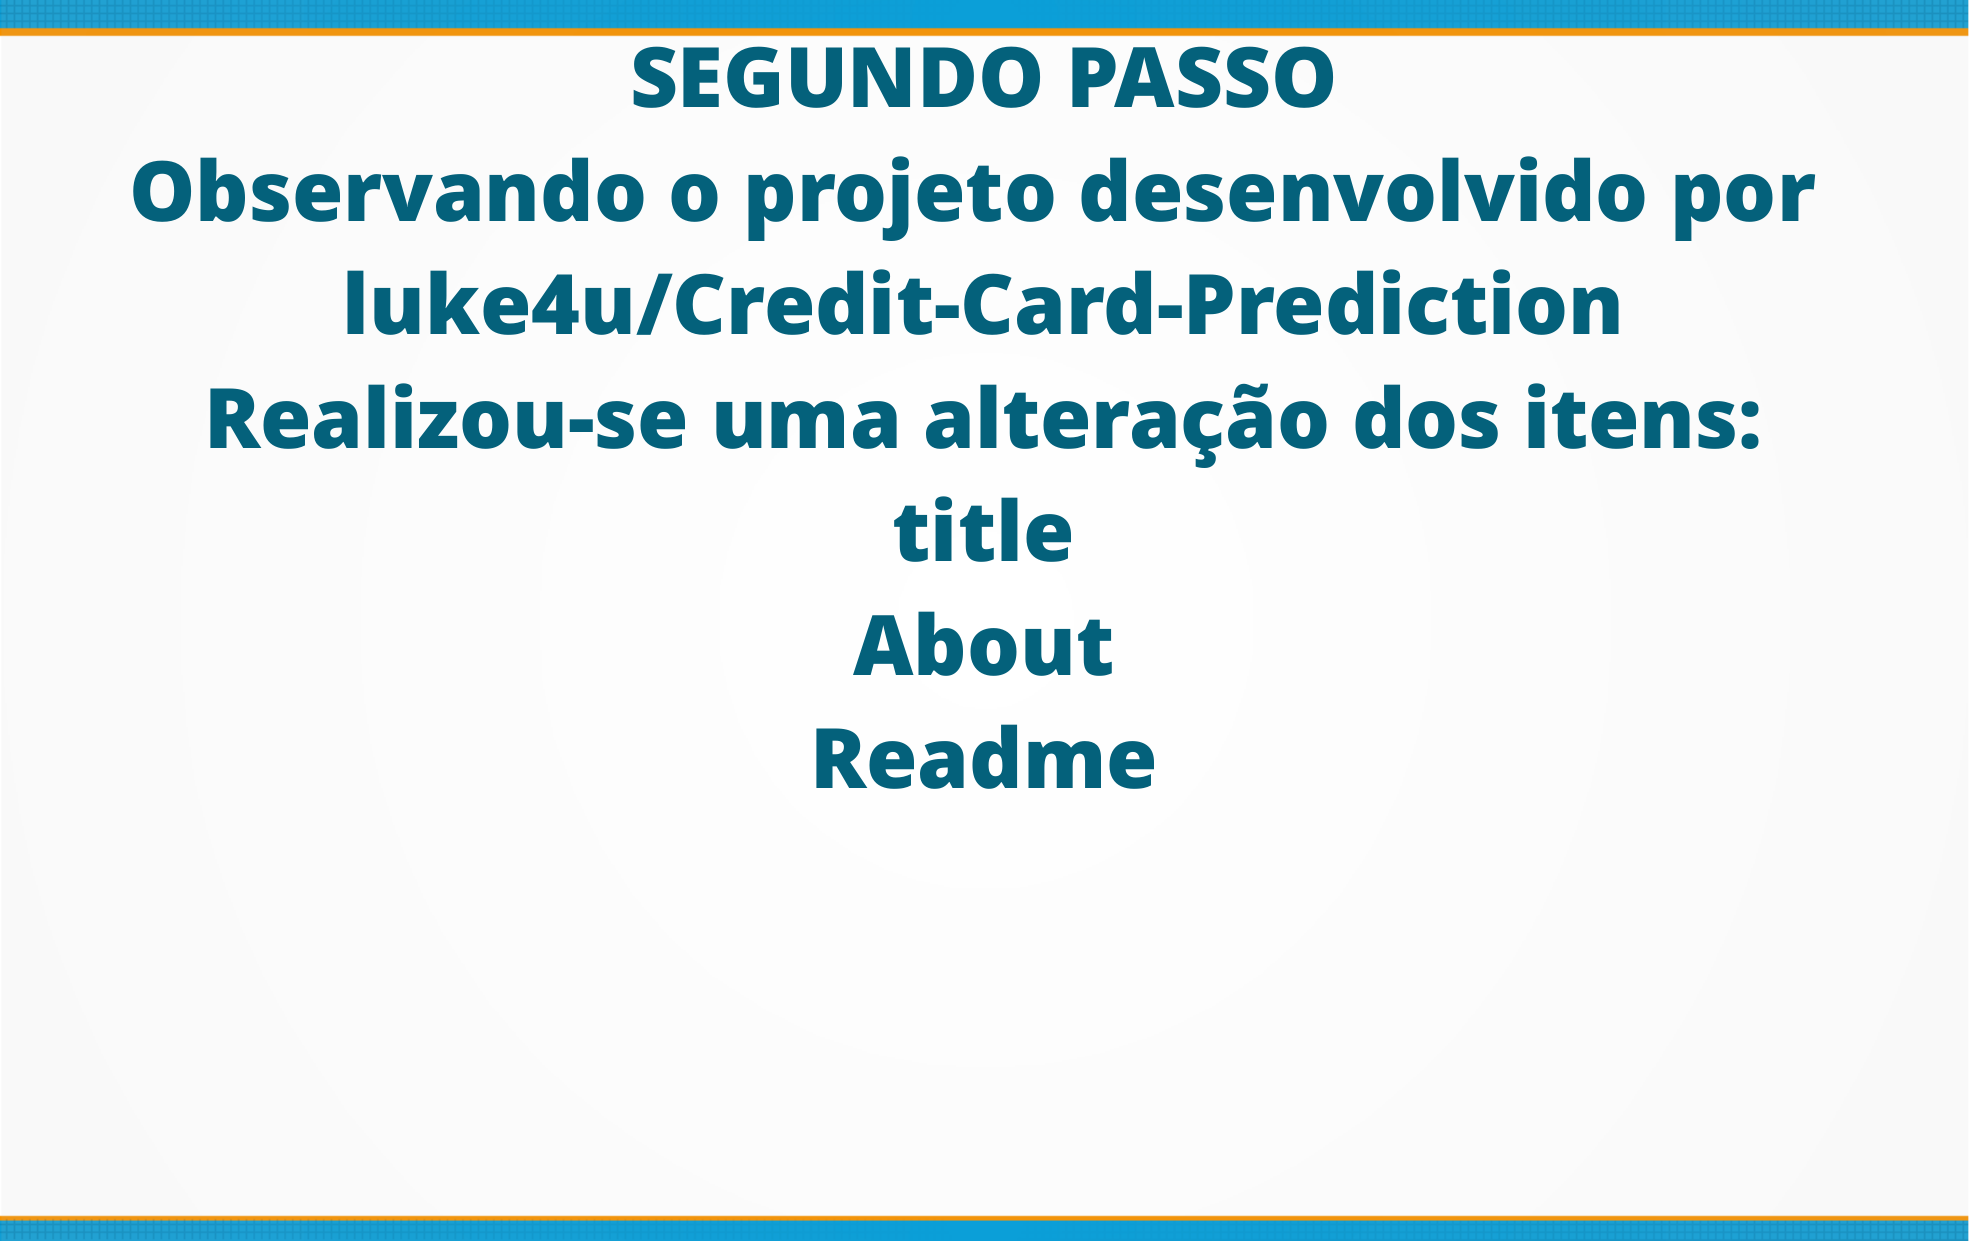

# SEGUNDO PASSO
Observando o projeto desenvolvido por luke4u/Credit-Card-Prediction
Realizou-se uma alteração dos itens:
title
About
Readme